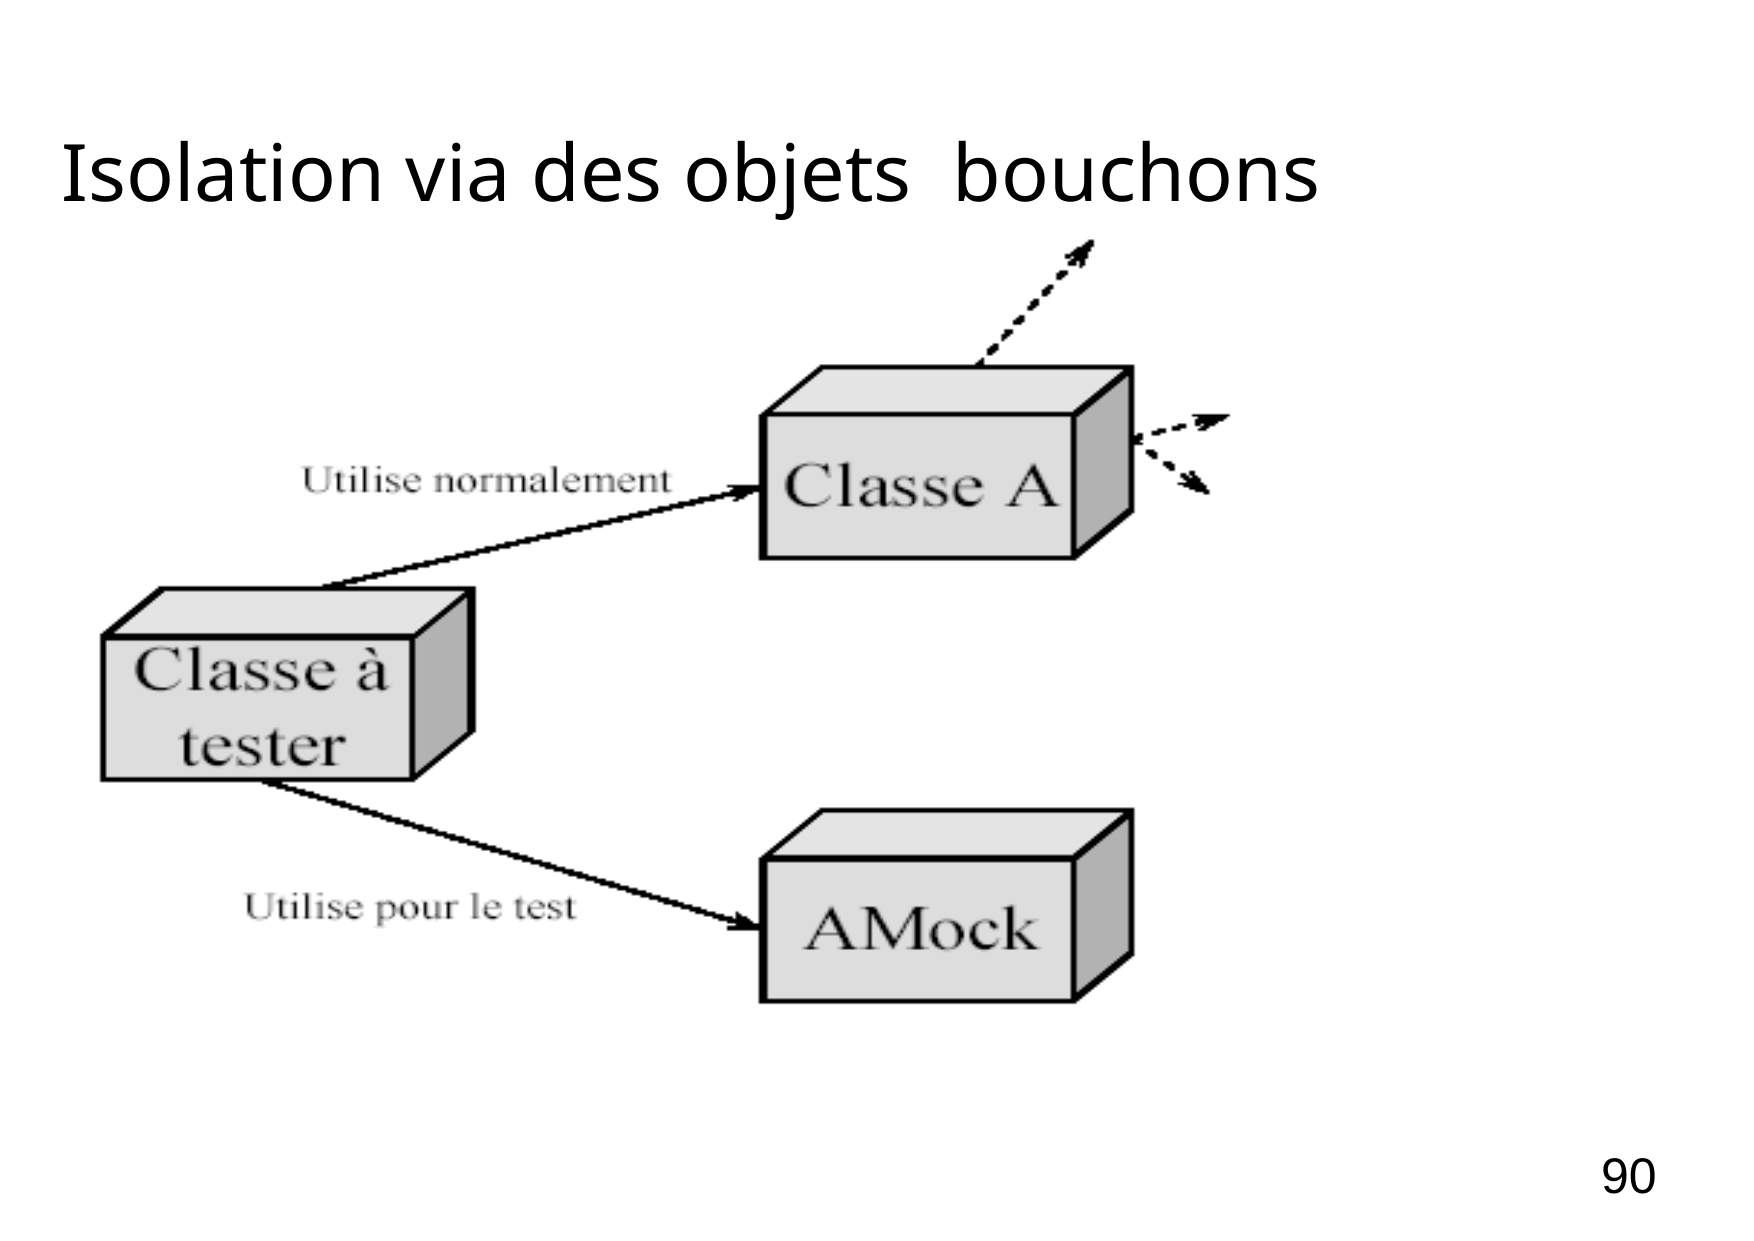

# Isolation via des objets bouchons
90